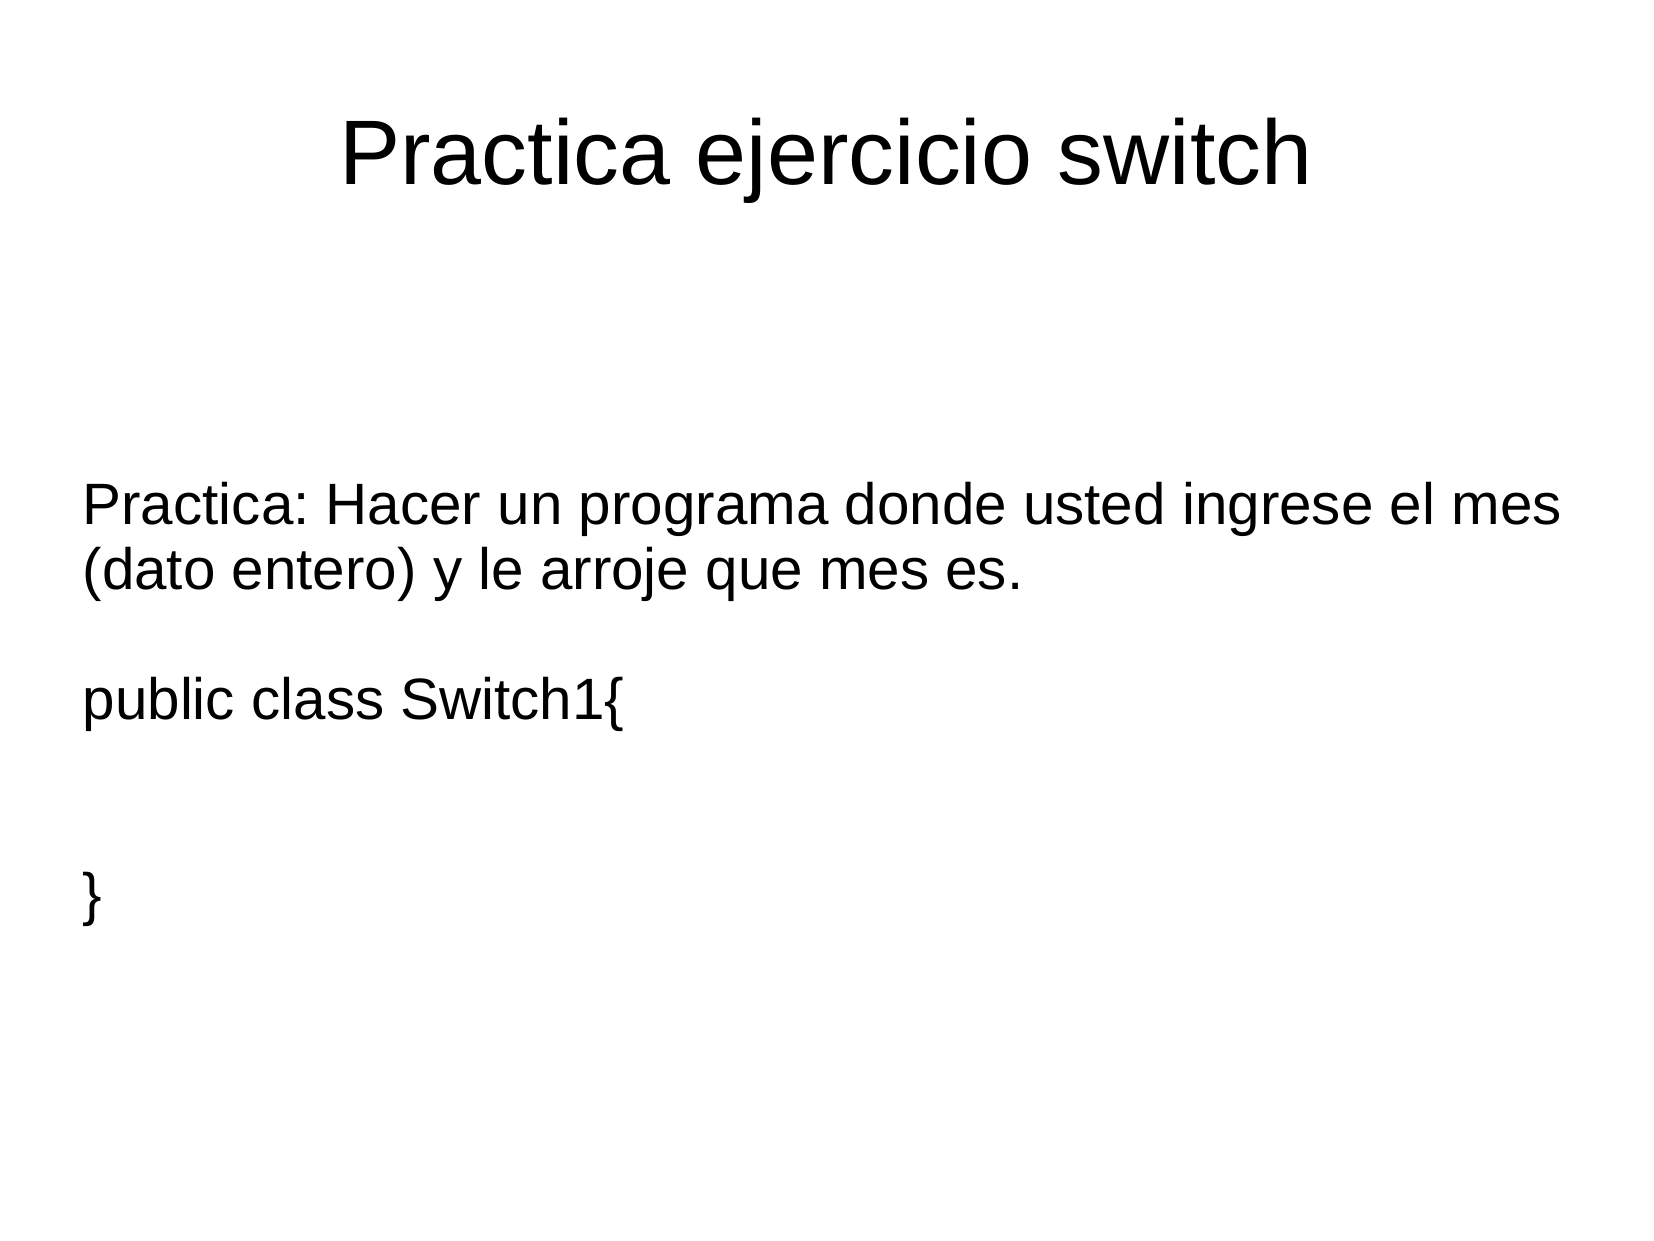

# Practica ejercicio switch
Practica: Hacer un programa donde usted ingrese el mes (dato entero) y le arroje que mes es.
public class Switch1{
}